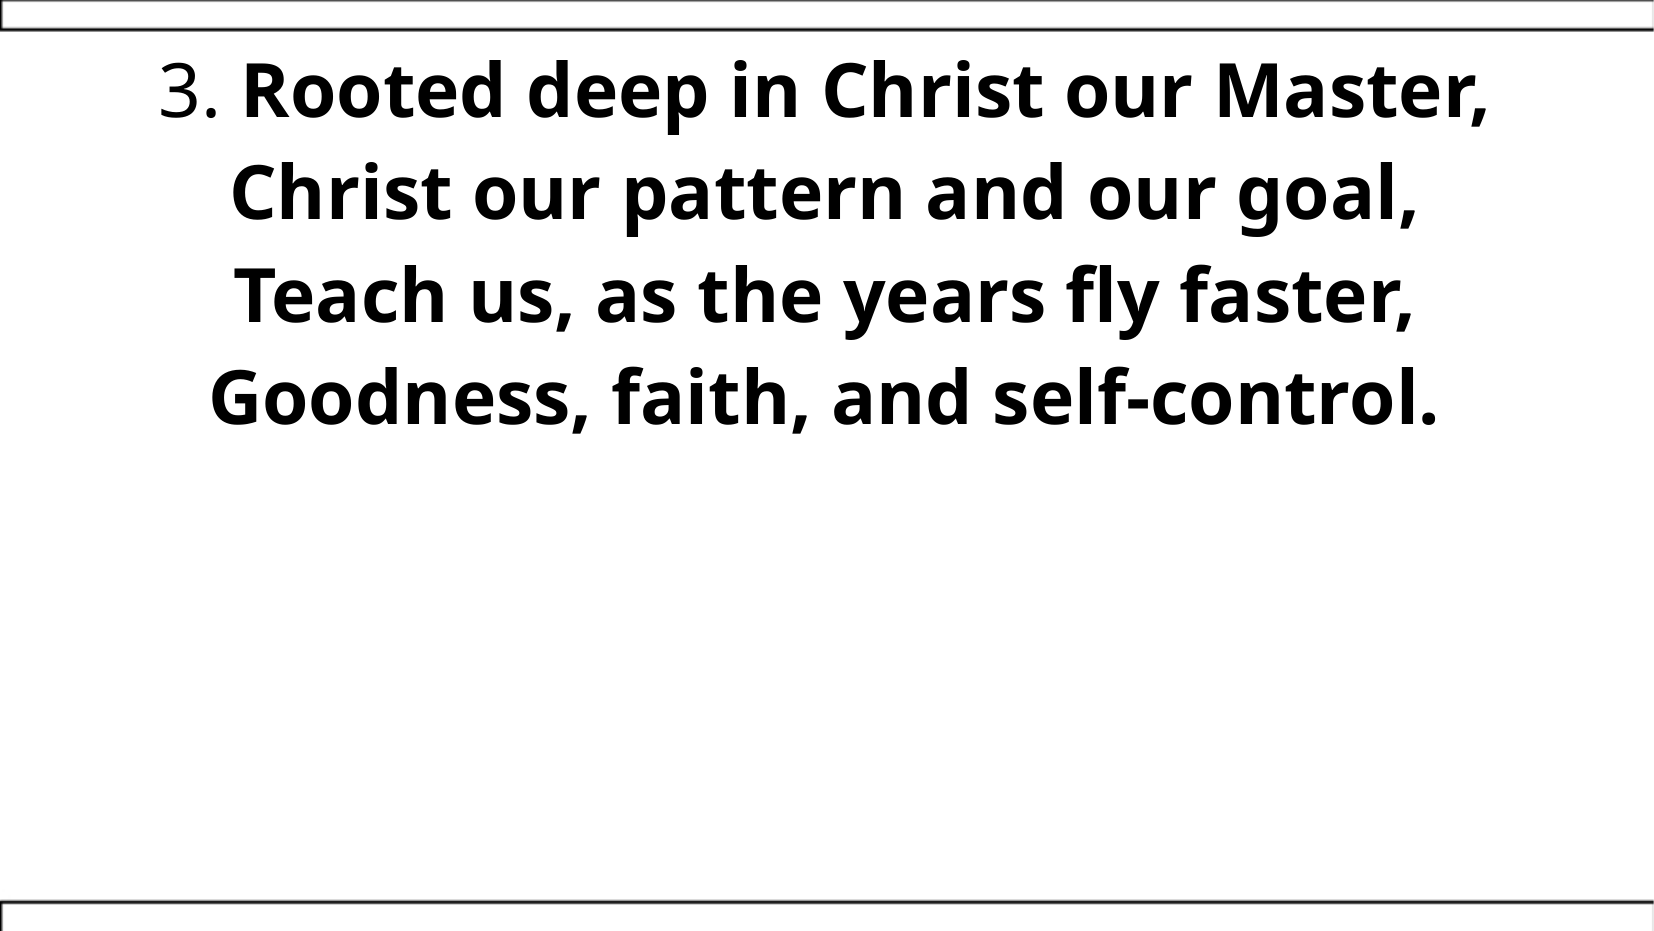

3. Rooted deep in Christ our Master,
Christ our pattern and our goal,
Teach us, as the years fly faster,
Goodness, faith, and self-control.